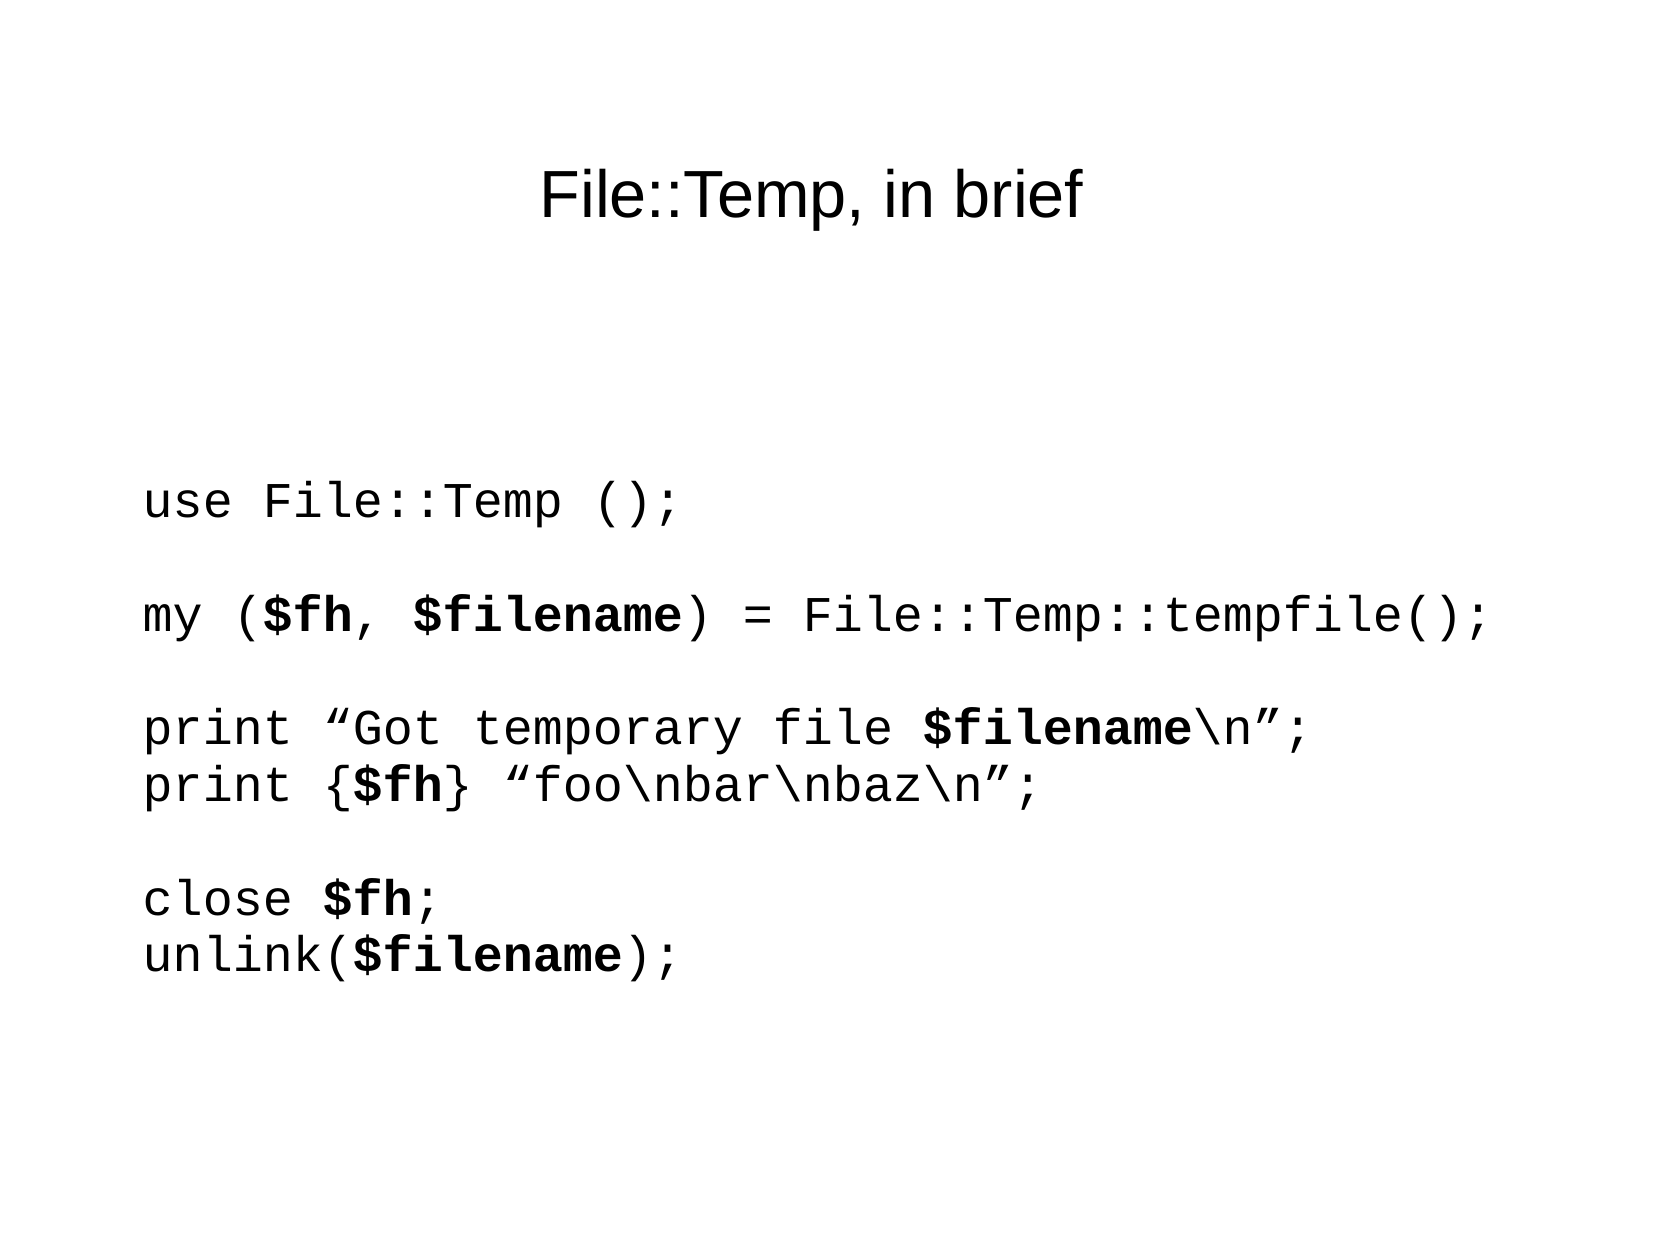

File::Temp, in brief
use File::Temp ();
my ($fh, $filename) = File::Temp::tempfile();
print “Got temporary file $filename\n”;
print {$fh} “foo\nbar\nbaz\n”;
close $fh;
unlink($filename);